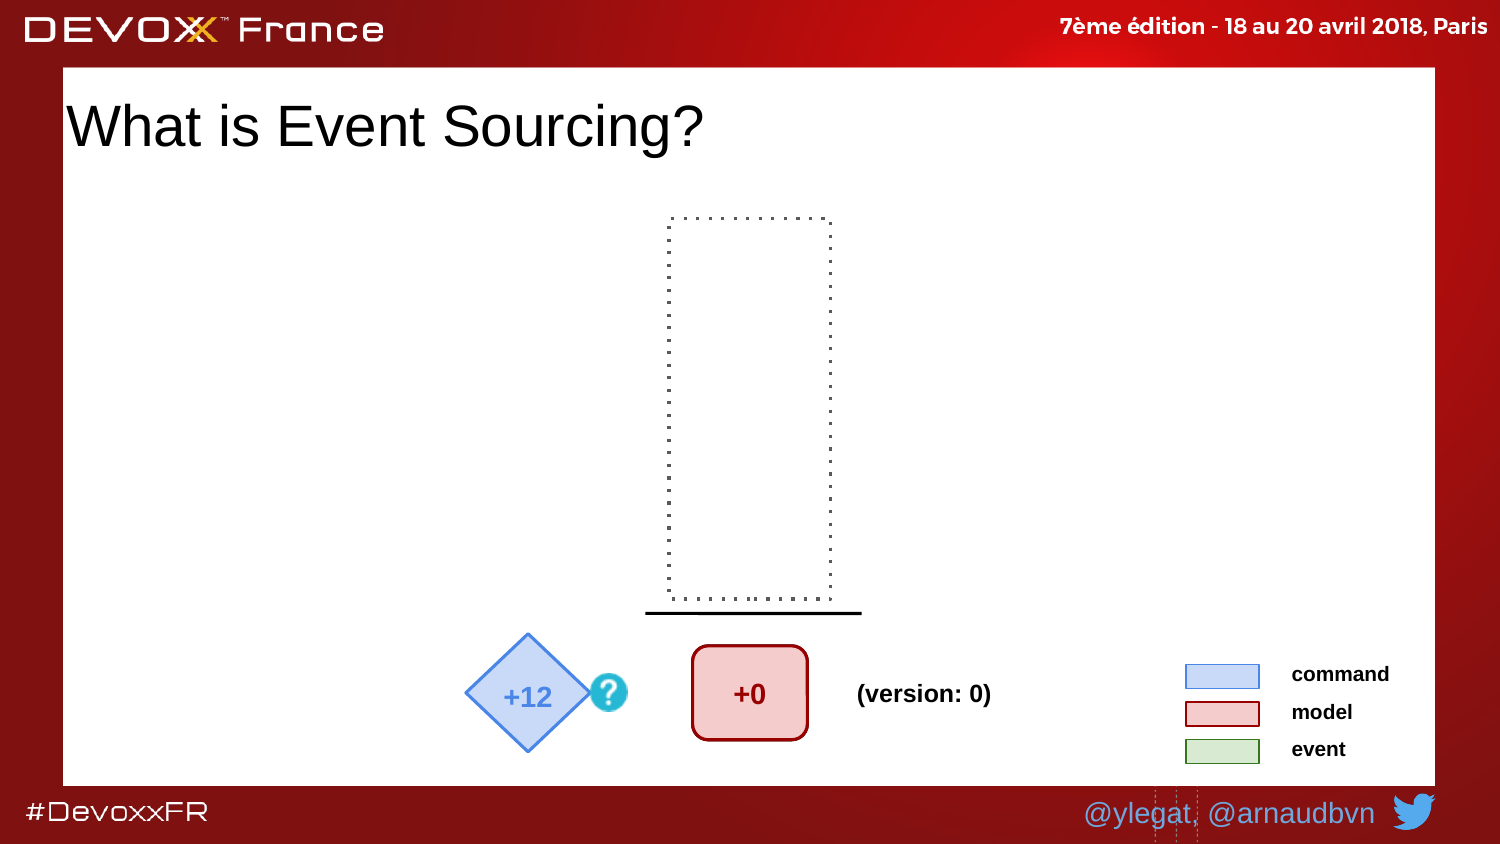

# What is Event Sourcing?
+12
+12
+0
command
(version: 0)
model
event
@ylegat, @arnaudbvn